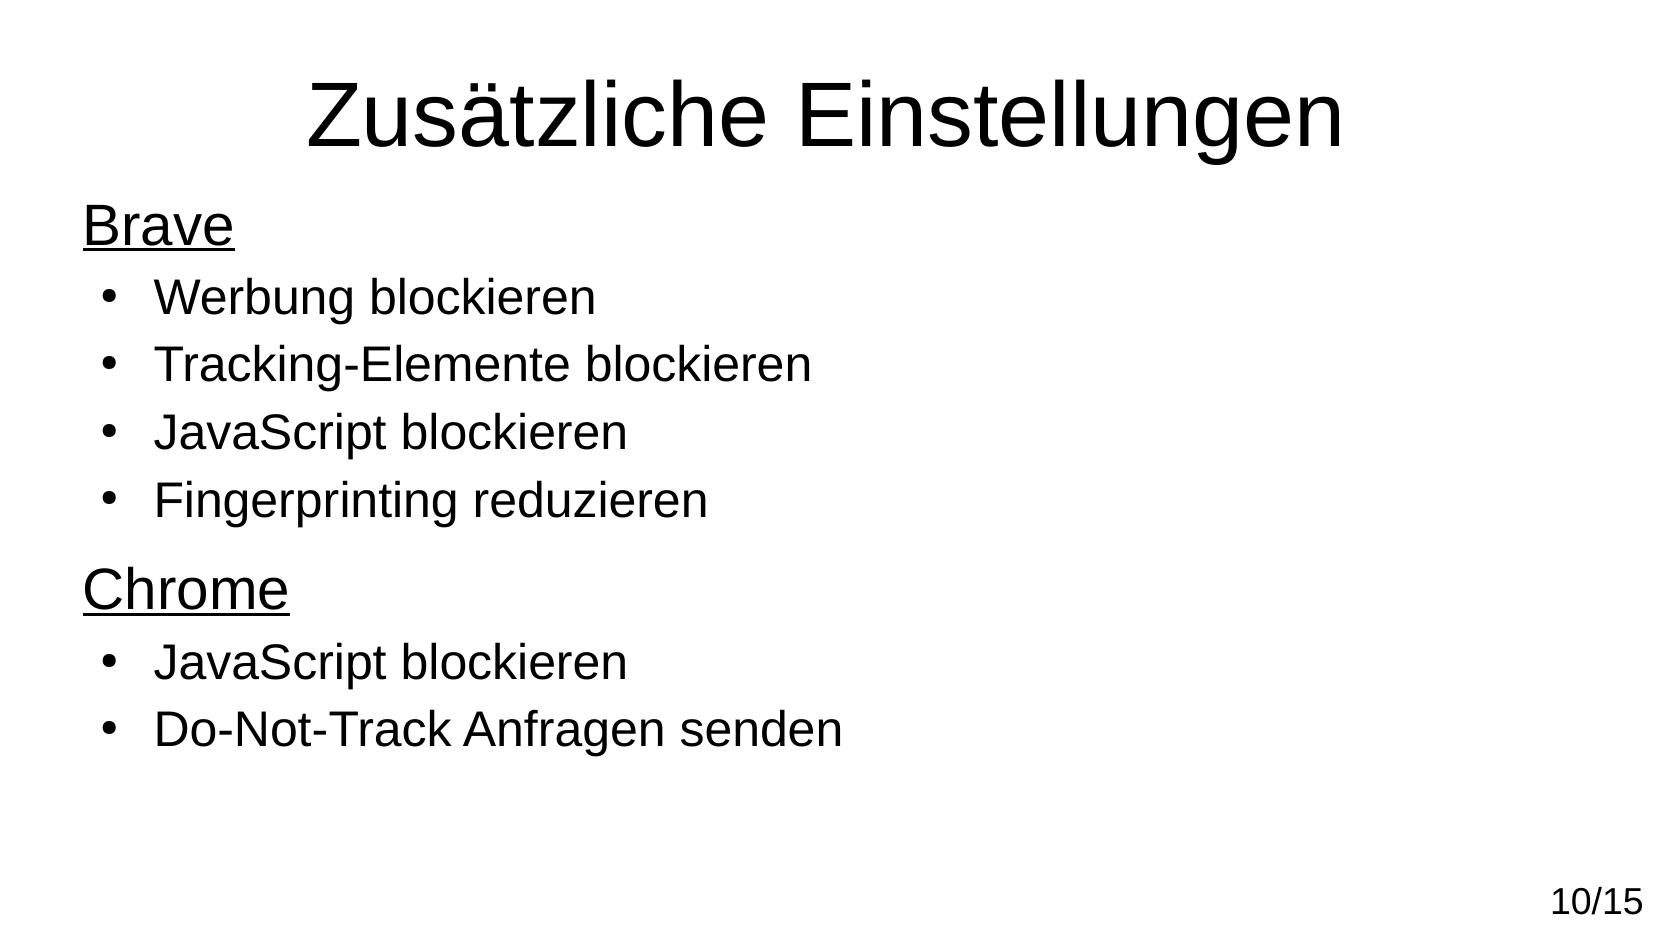

# Zusätzliche Einstellungen
Brave
Werbung blockieren
Tracking-Elemente blockieren
JavaScript blockieren
Fingerprinting reduzieren
Chrome
JavaScript blockieren
Do-Not-Track Anfragen senden
10/15